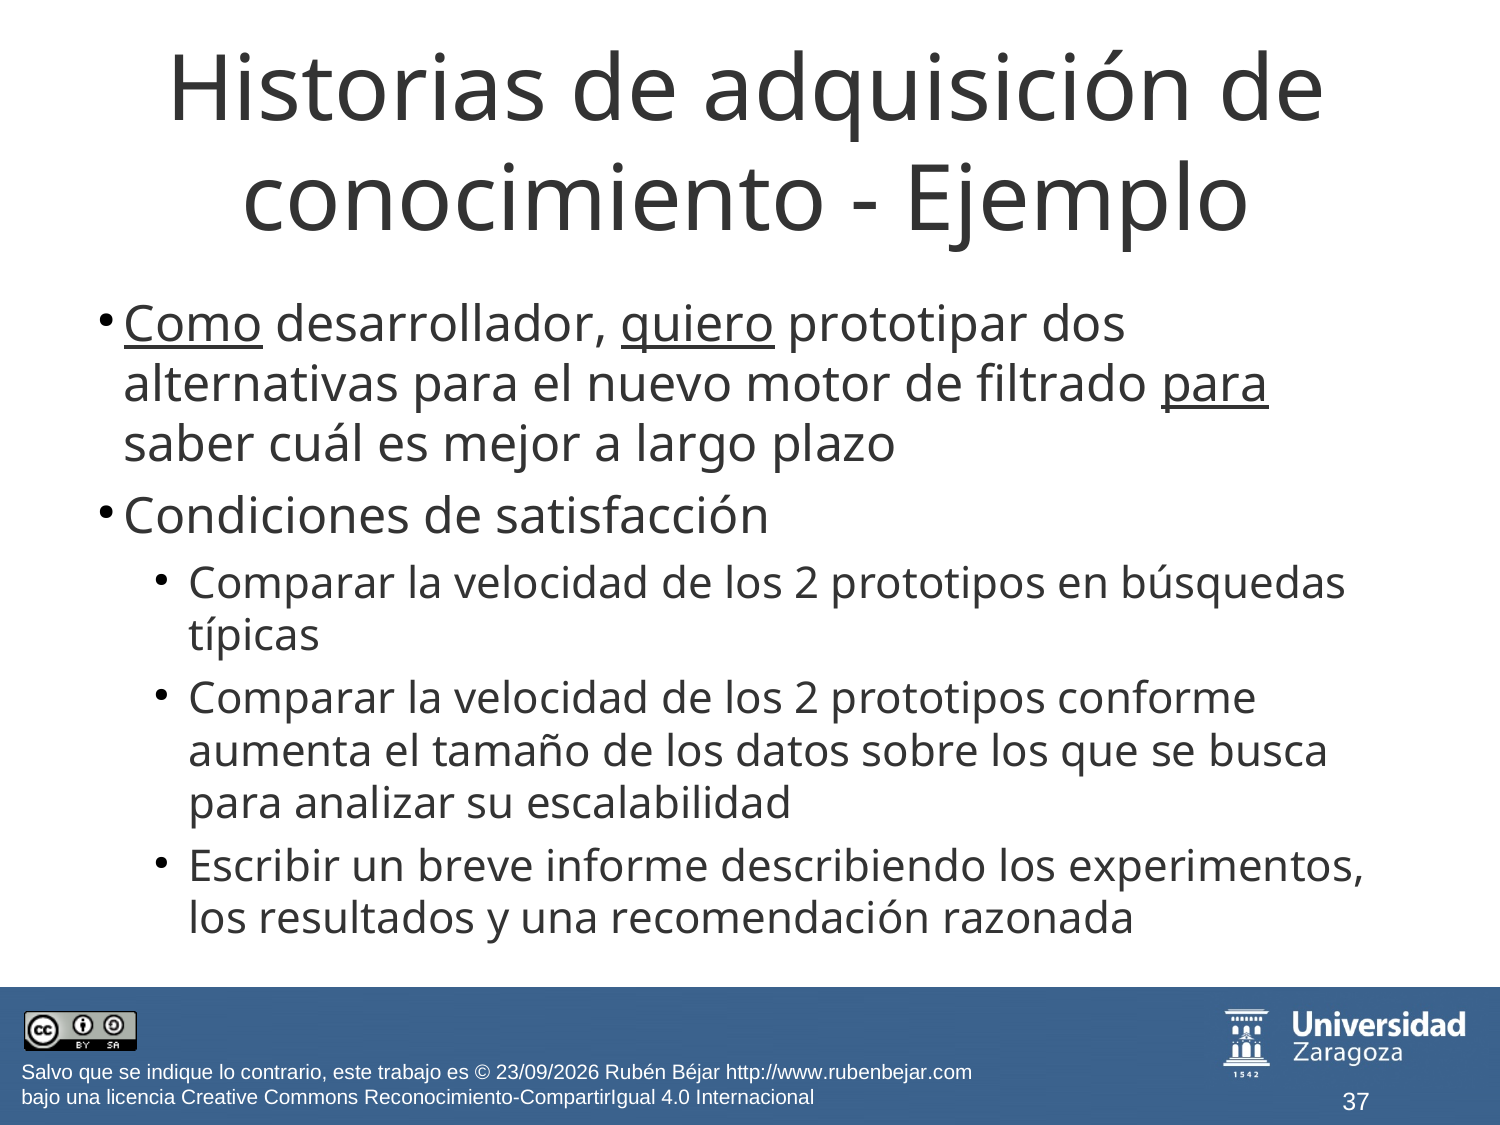

# Historias de adquisición de conocimiento - Ejemplo
Como desarrollador, quiero prototipar dos alternativas para el nuevo motor de filtrado para saber cuál es mejor a largo plazo
Condiciones de satisfacción
Comparar la velocidad de los 2 prototipos en búsquedas típicas
Comparar la velocidad de los 2 prototipos conforme aumenta el tamaño de los datos sobre los que se busca para analizar su escalabilidad
Escribir un breve informe describiendo los experimentos, los resultados y una recomendación razonada